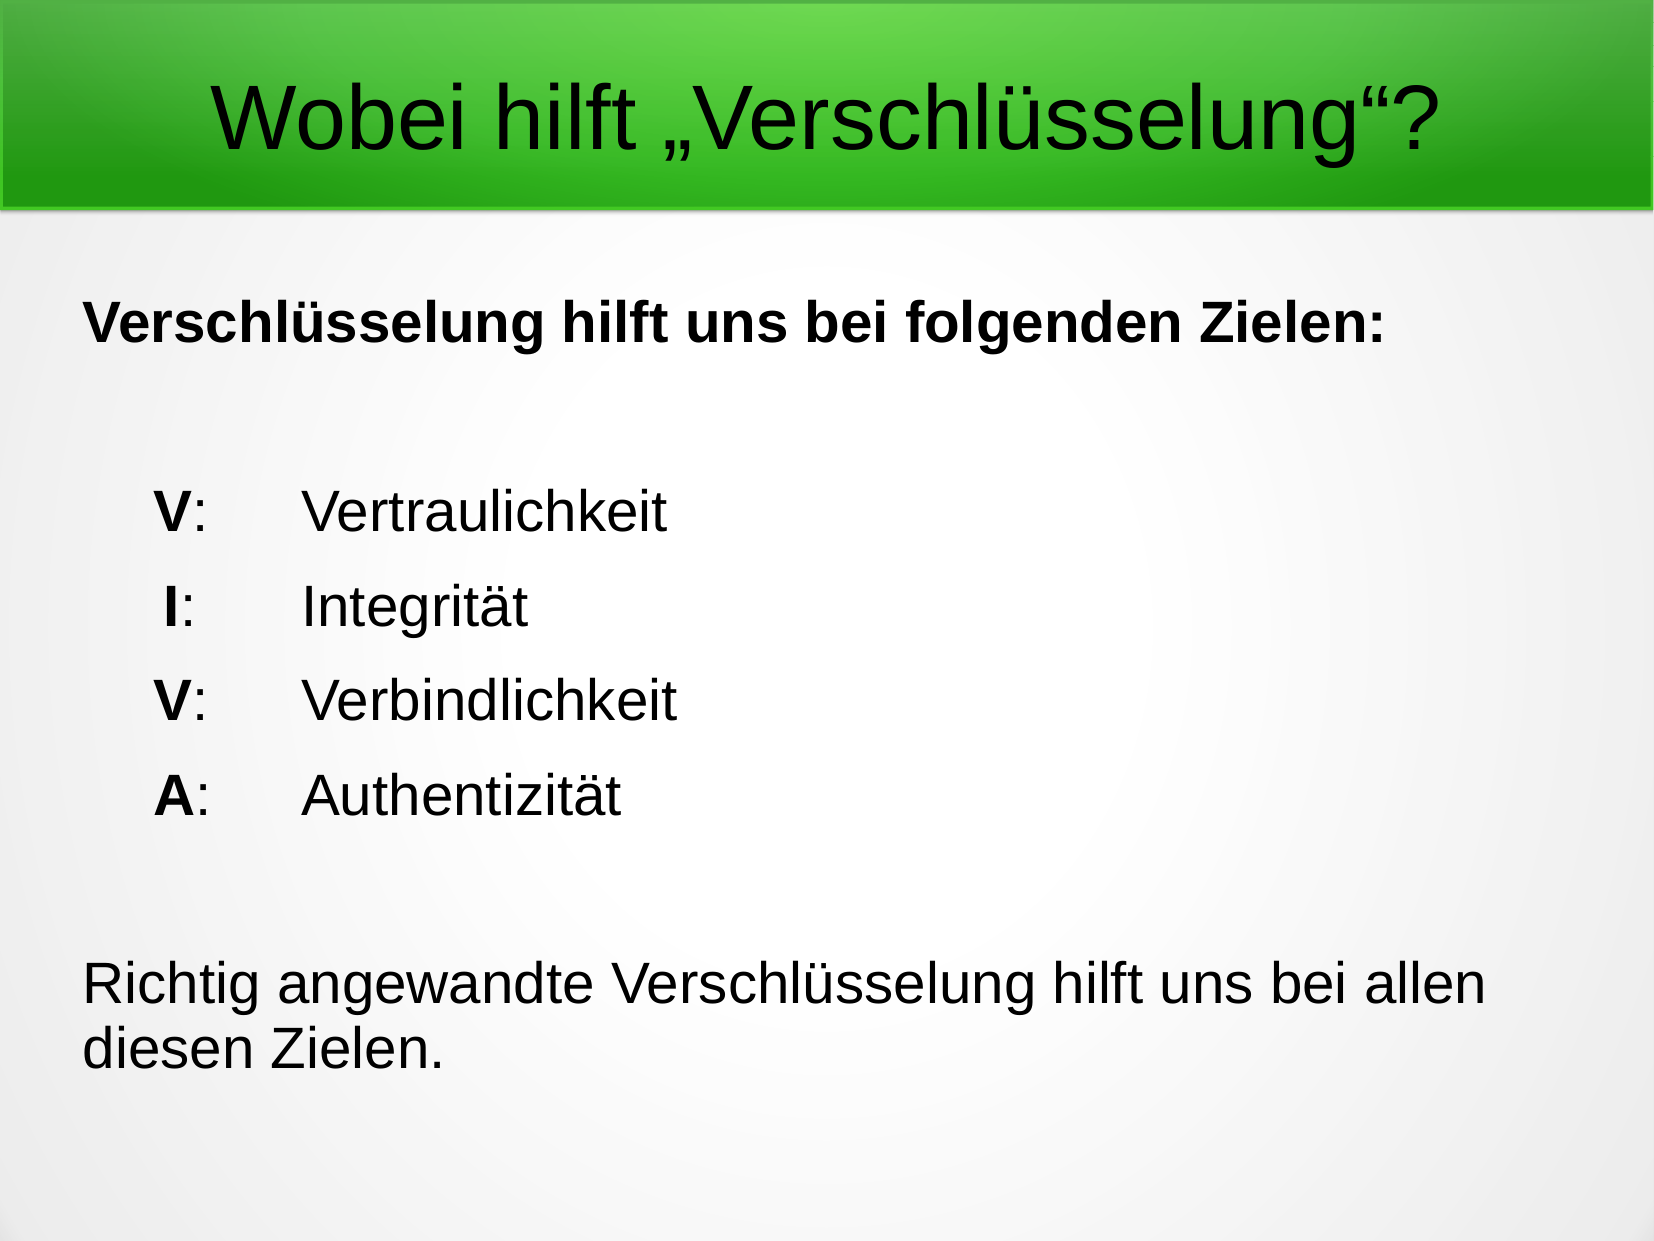

# Wobei hilft „Verschlüsselung“?
Verschlüsselung hilft uns bei folgenden Zielen:
V:		Vertraulichkeit
 I: 		Integrität
V: 		Verbindlichkeit
A: 	Authentizität
Richtig angewandte Verschlüsselung hilft uns bei allen diesen Zielen.